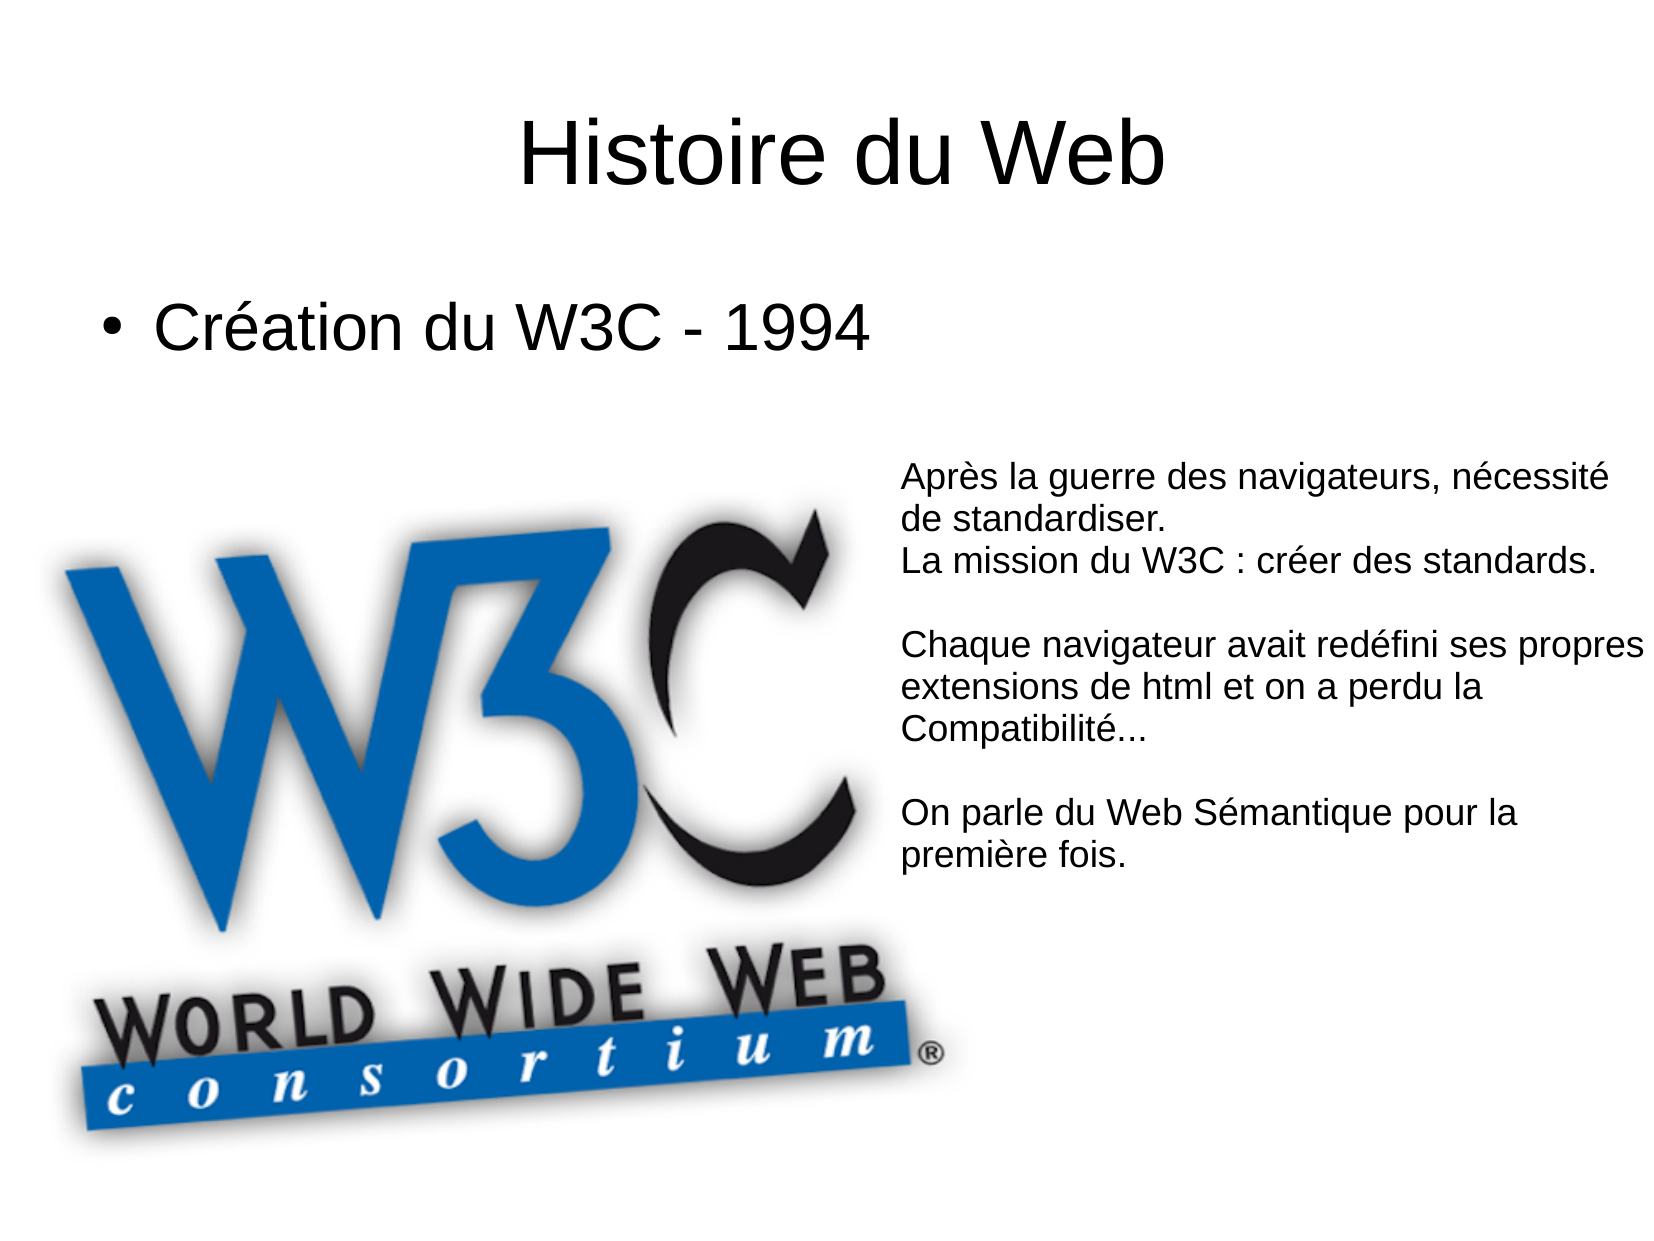

# Histoire du Web
Création du W3C - 1994
Après la guerre des navigateurs, nécessité
de standardiser.
La mission du W3C : créer des standards.
Chaque navigateur avait redéfini ses propres
extensions de html et on a perdu la
Compatibilité...
On parle du Web Sémantique pour la
première fois.